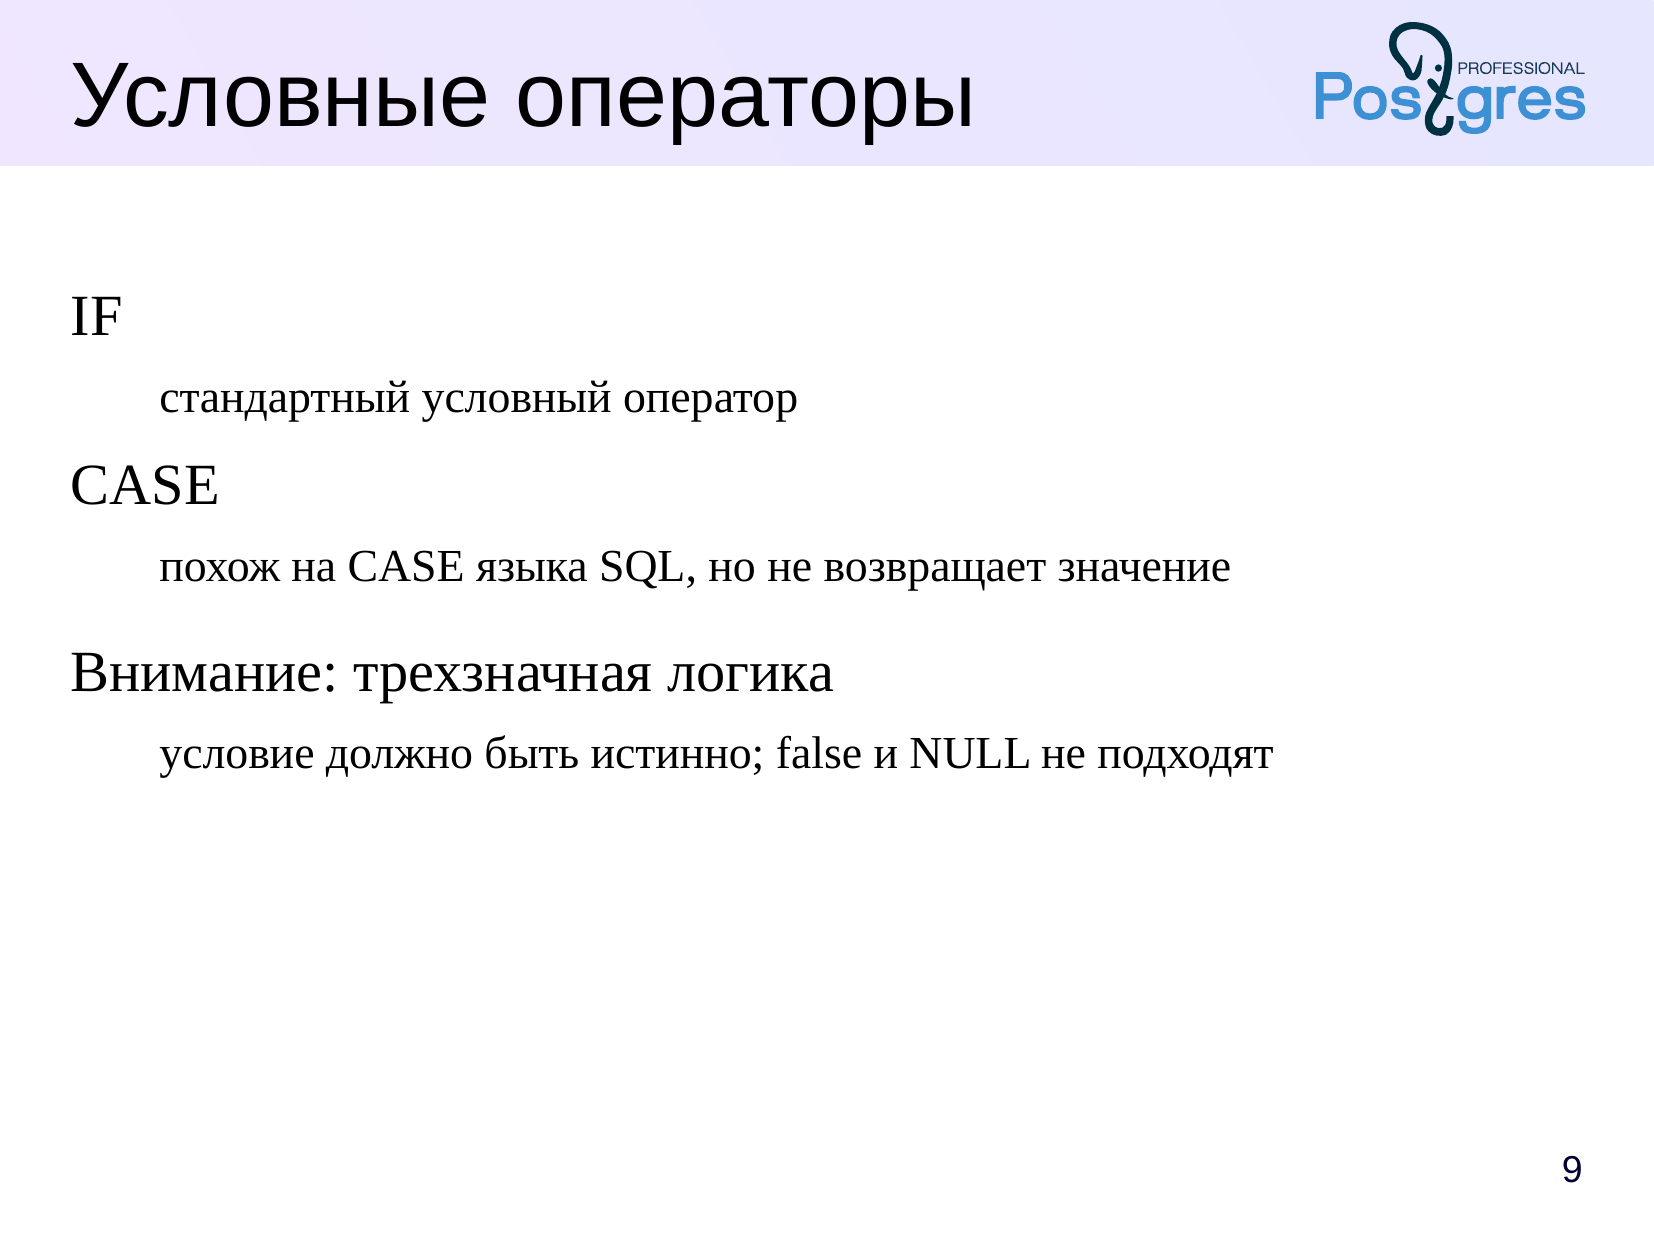

# Условные операторы
IF
стандартный условный оператор
CASE
похож на CASE языка SQL, но не возвращает значение
Внимание: трехзначная логика
условие должно быть истинно; false и NULL не подходят